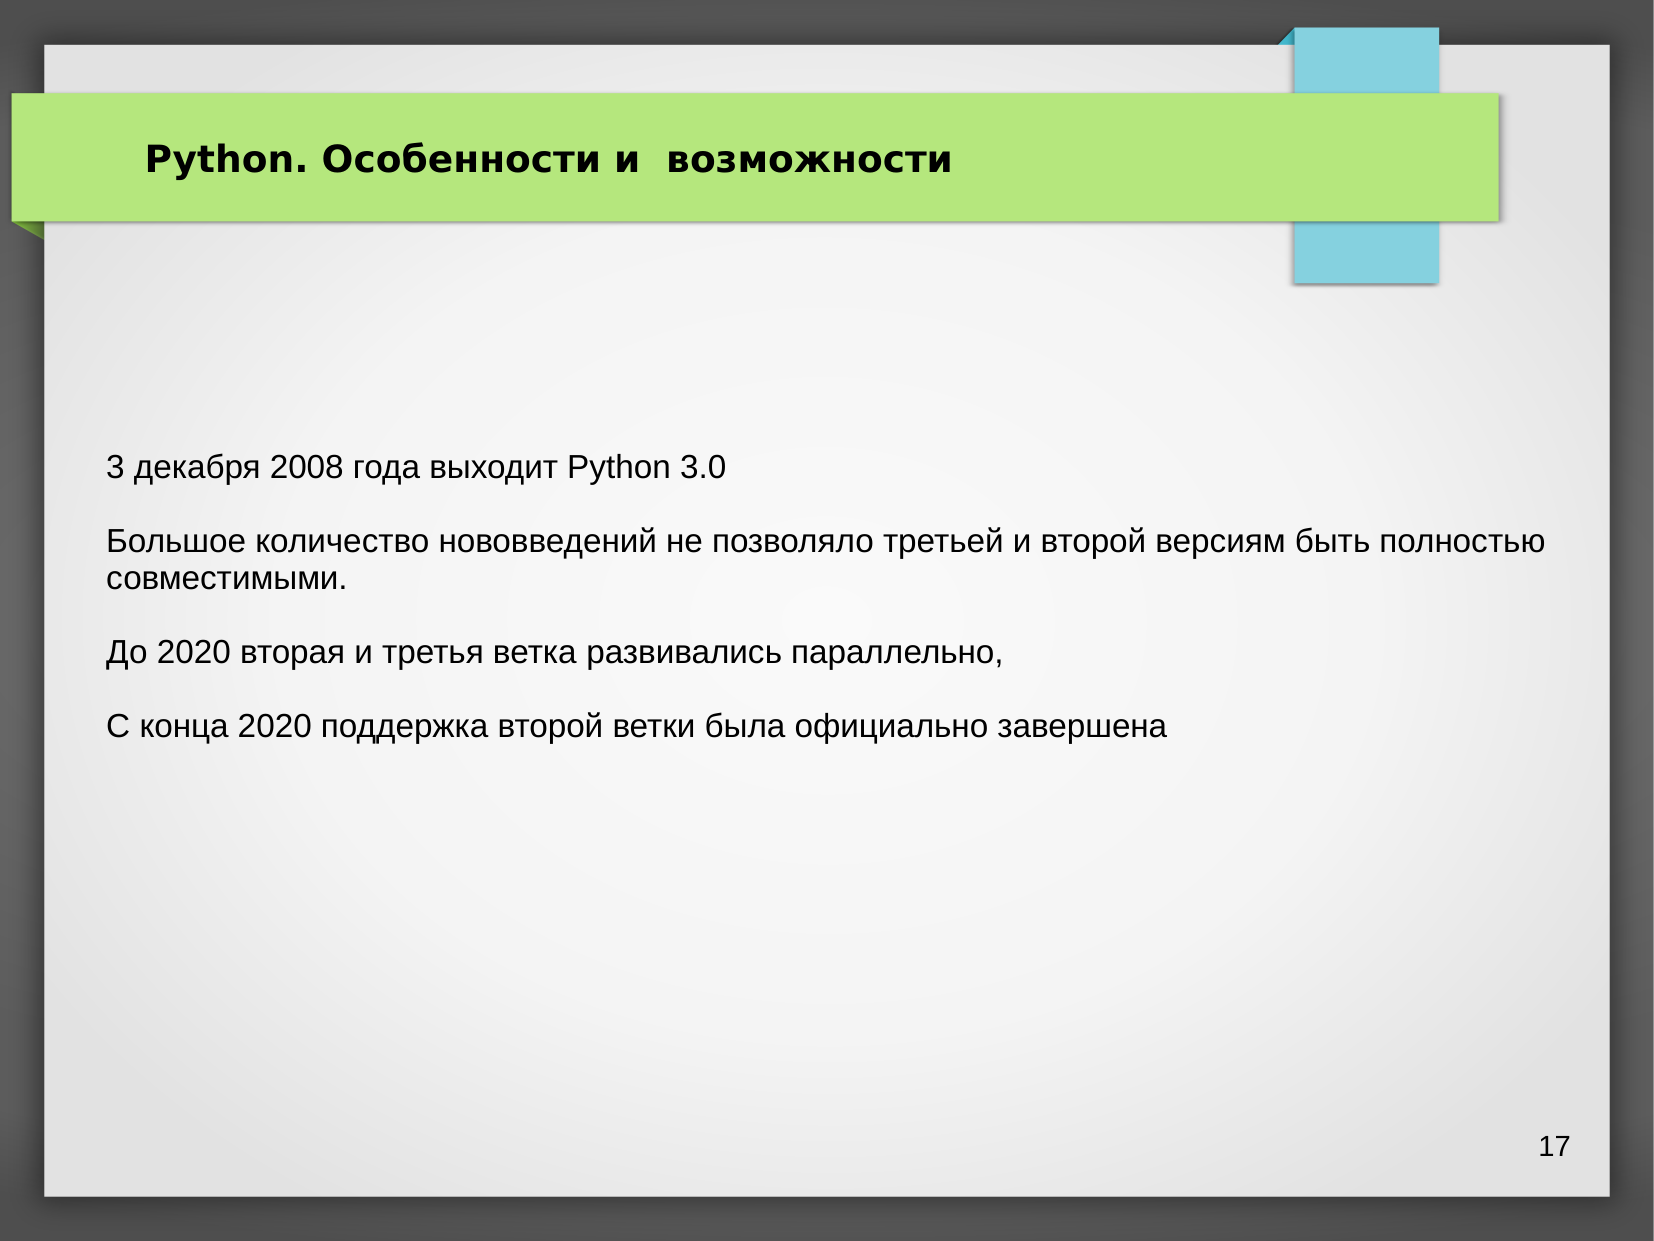

Python. Особенности и возможности
3 декабря 2008 года выходит Python 3.0
Большое количество нововведений не позволяло третьей и второй версиям быть полностью совместимыми.
До 2020 вторая и третья ветка развивались параллельно,
С конца 2020 поддержка второй ветки была официально завершена
17